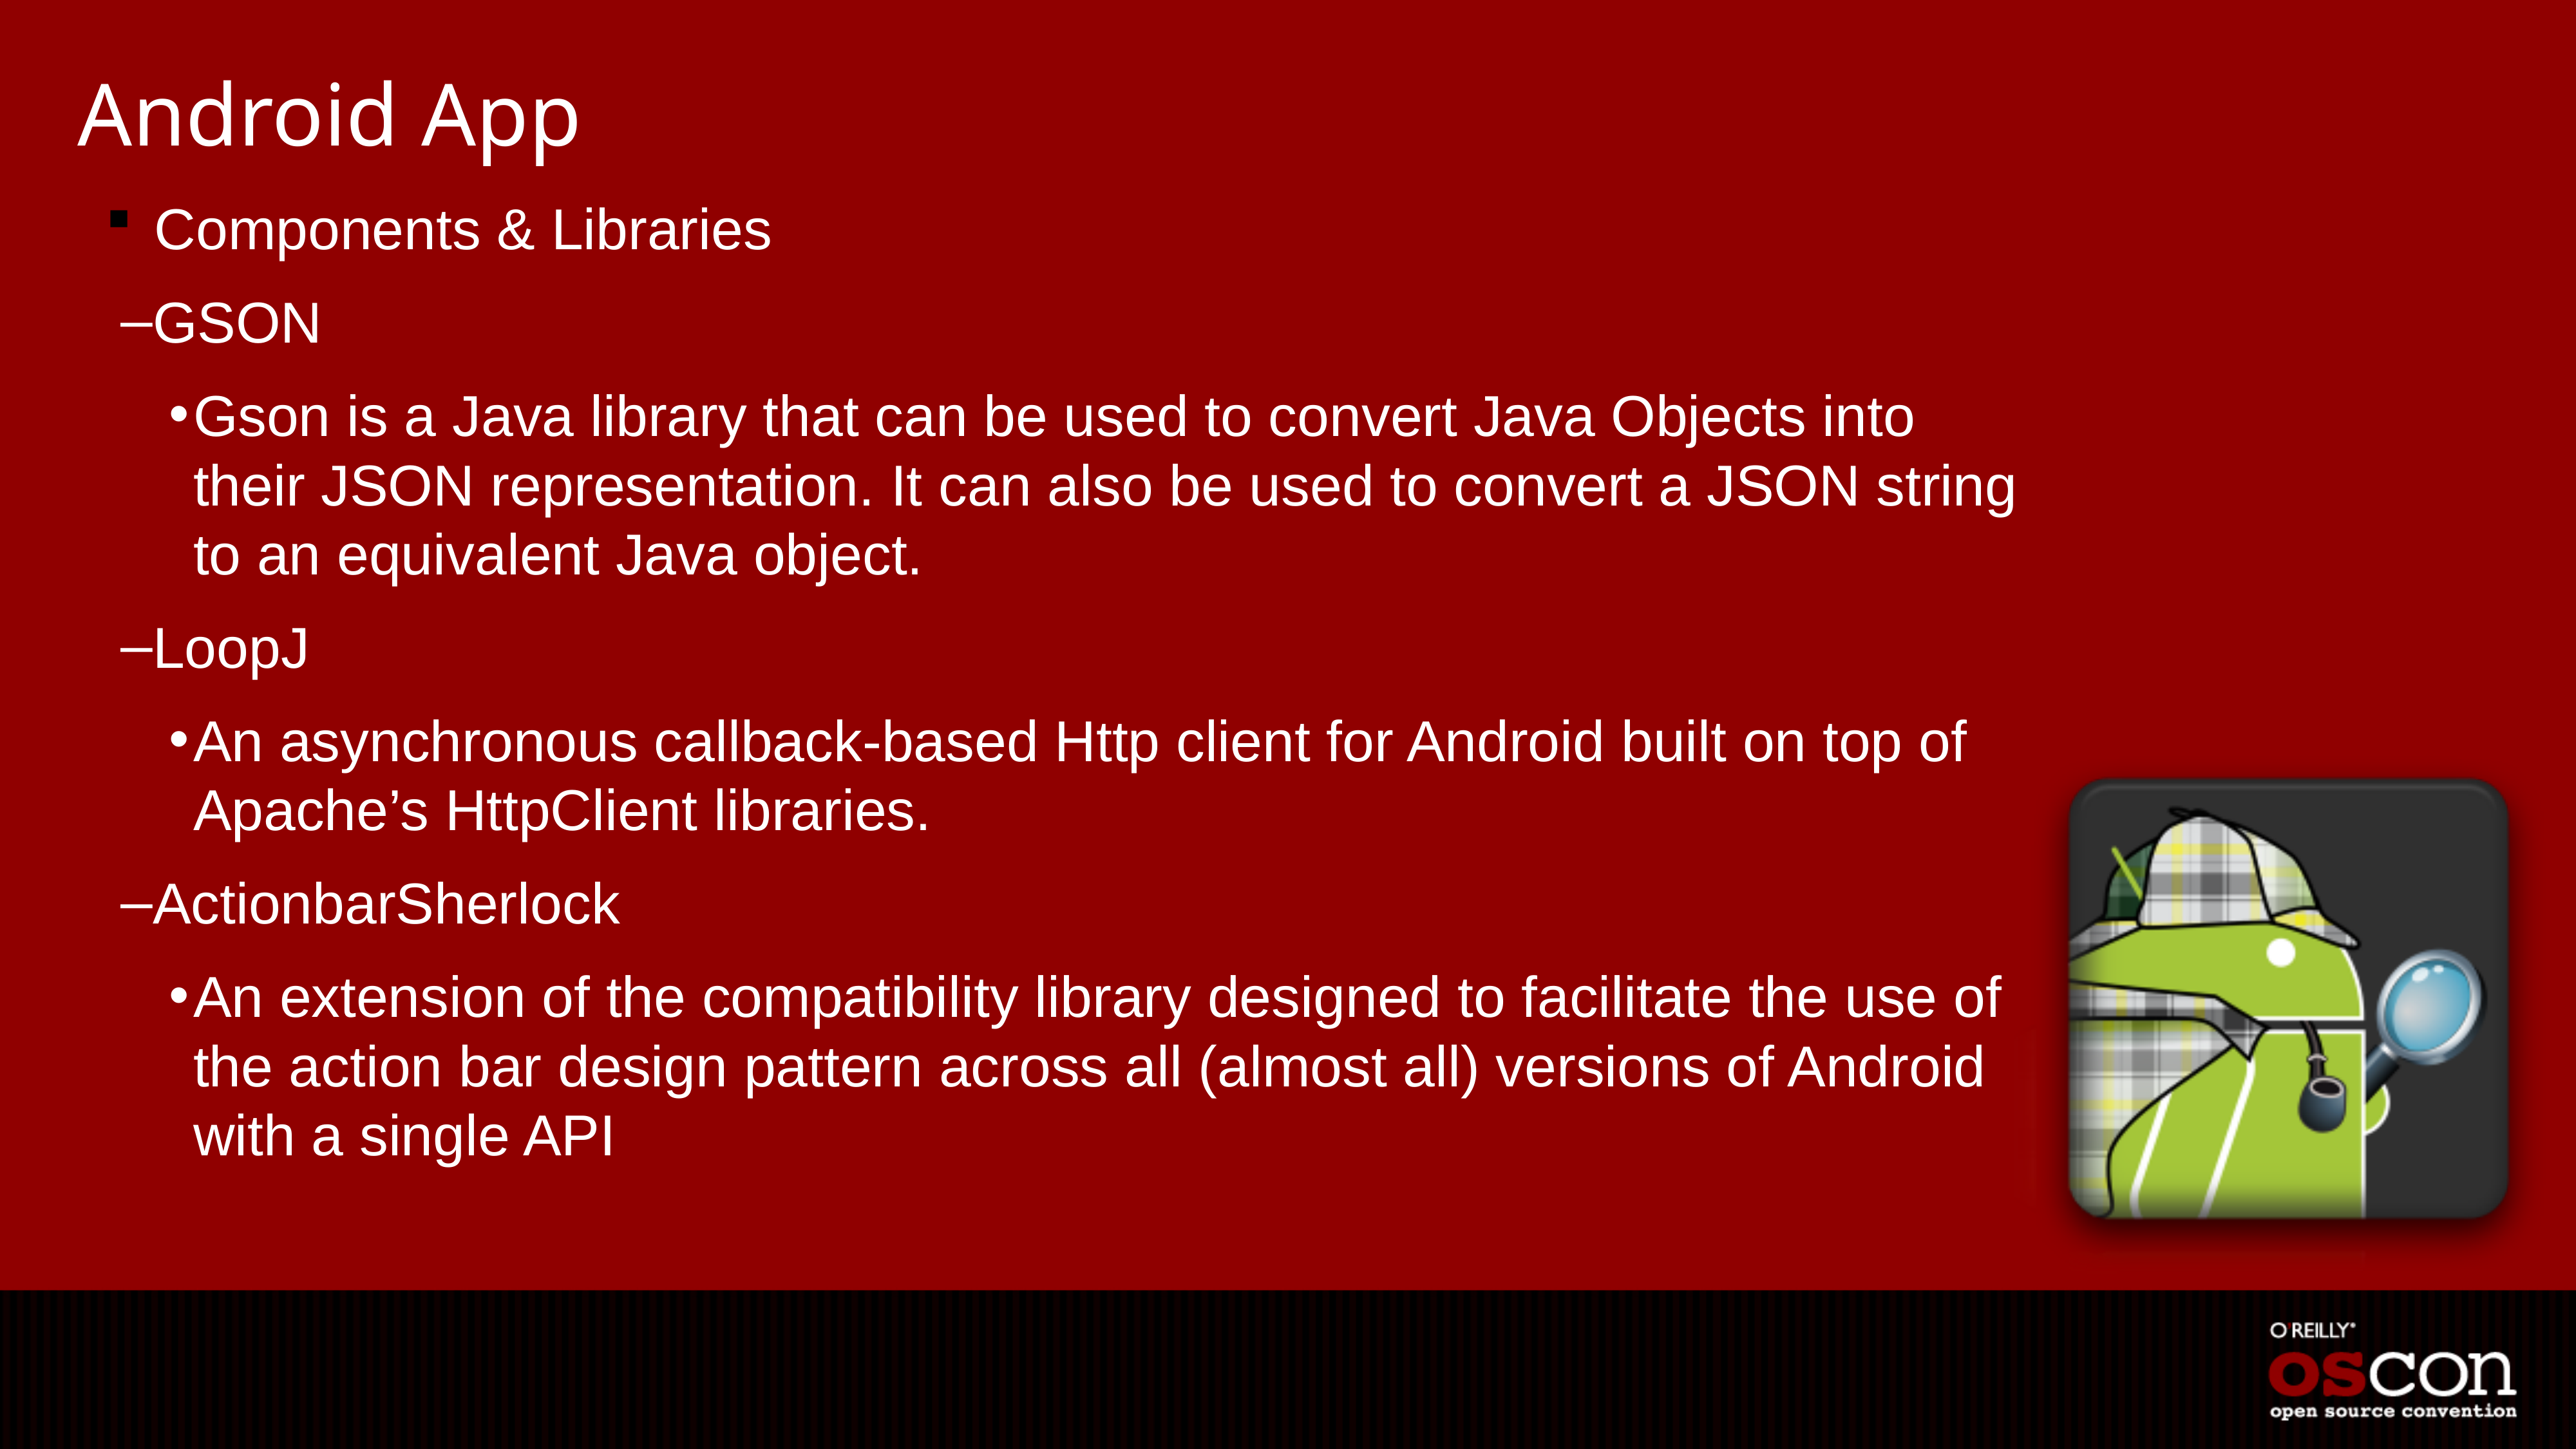

# Android App
Components & Libraries
GSON
Gson is a Java library that can be used to convert Java Objects into their JSON representation. It can also be used to convert a JSON string to an equivalent Java object.
LoopJ
An asynchronous callback-based Http client for Android built on top of Apache’s HttpClient libraries.
ActionbarSherlock
An extension of the compatibility library designed to facilitate the use of the action bar design pattern across all (almost all) versions of Android with a single API